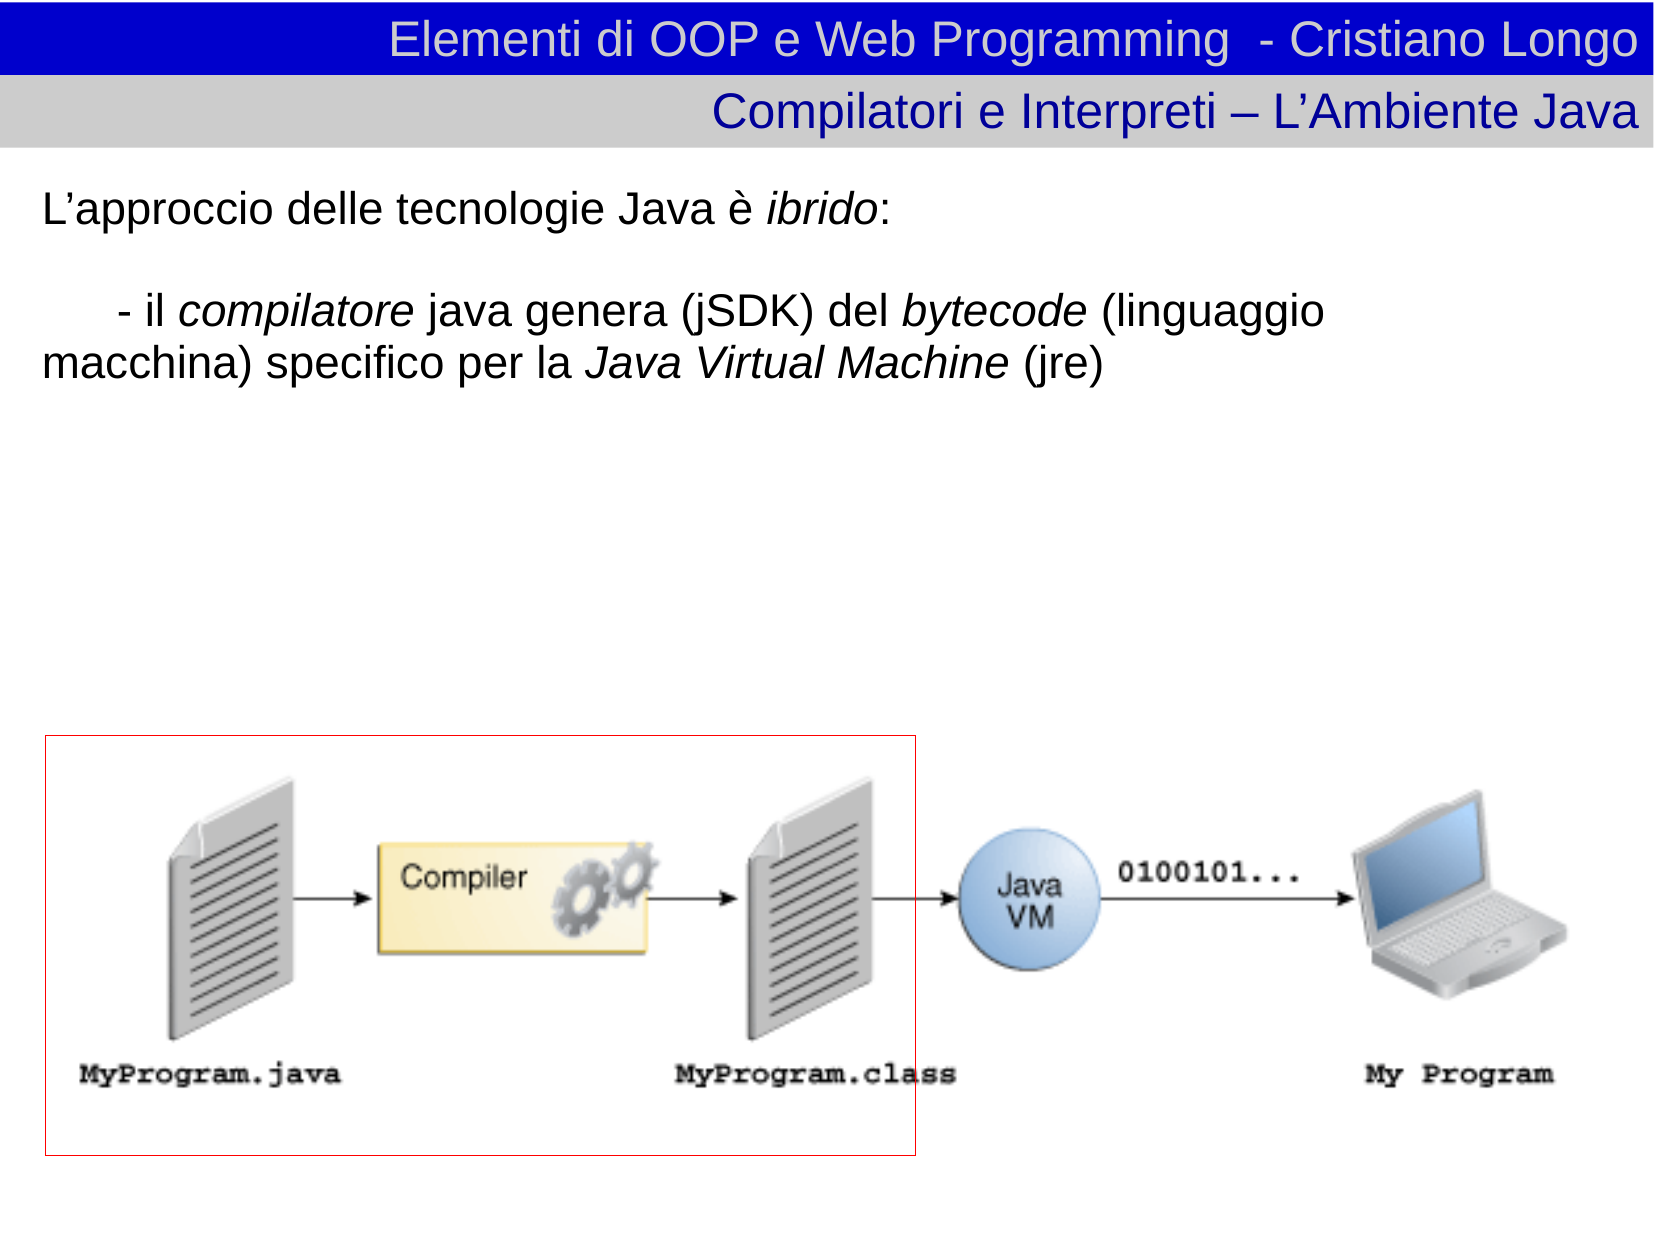

# Elementi di OOP e Web Programming - Cristiano Longo
Compilatori e Interpreti – L’Ambiente Java
L’approccio delle tecnologie Java è ibrido:
	- il compilatore java genera (jSDK) del bytecode (linguaggio macchina) specifico per la Java Virtual Machine (jre)